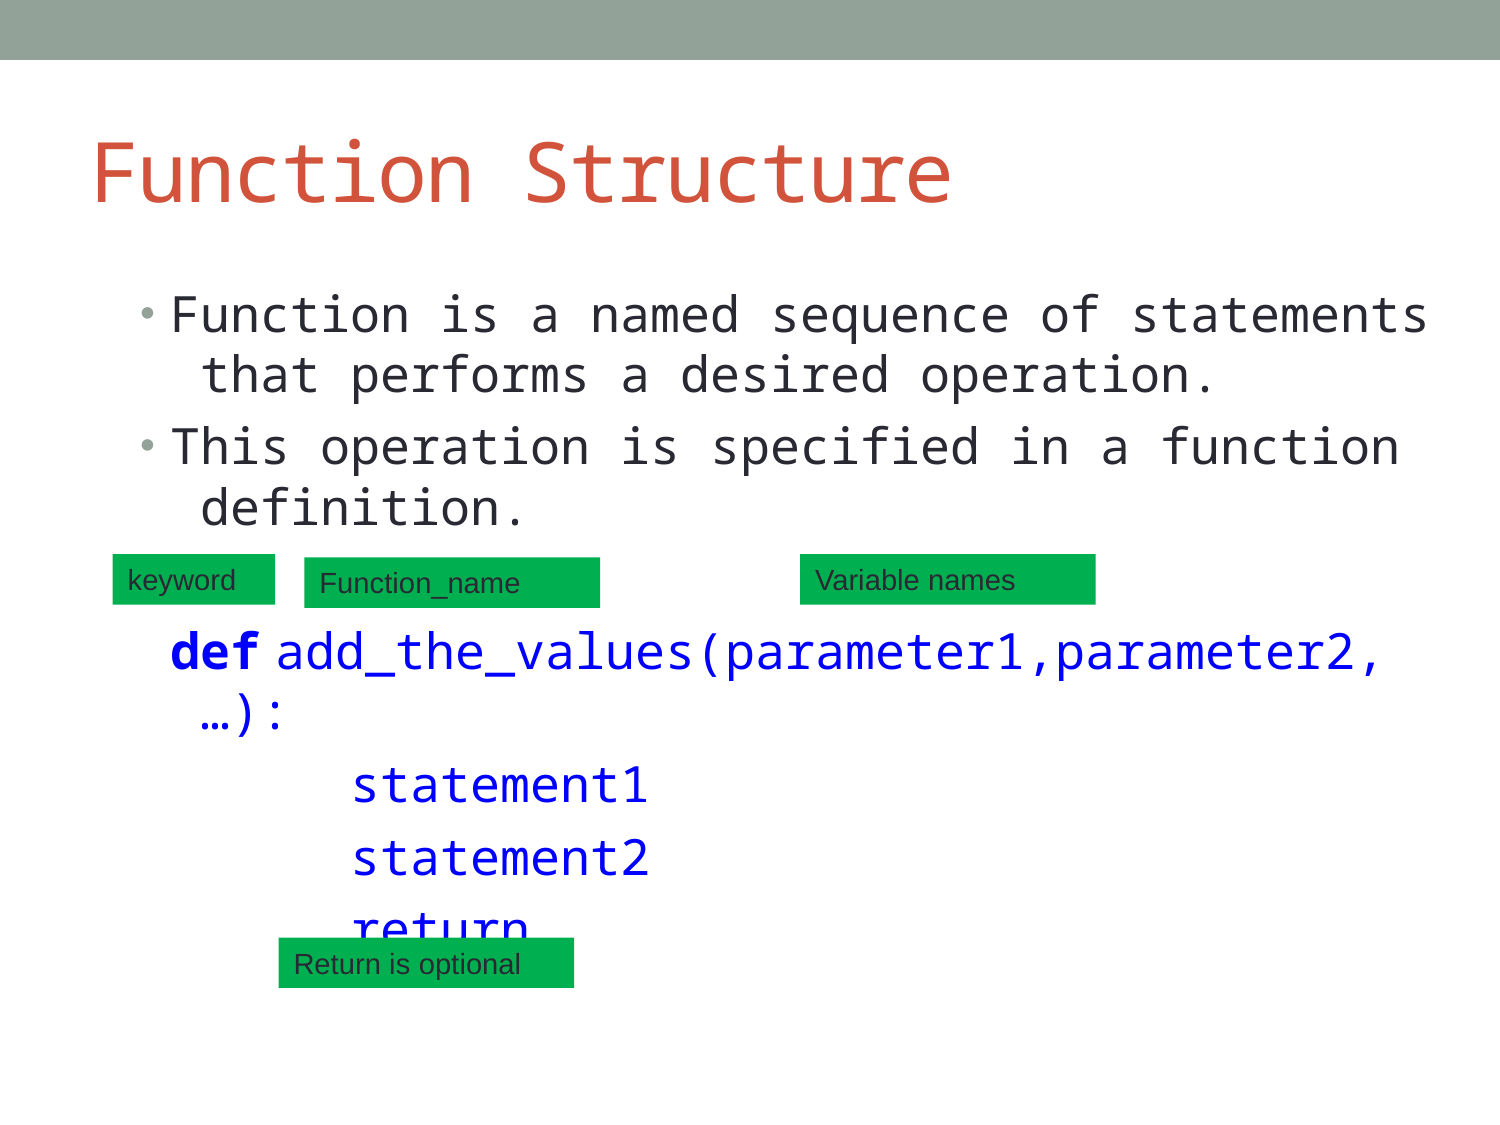

# Function Structure
Function is a named sequence of statements that performs a desired operation.
This operation is specified in a function definition.
def	add_the_values(parameter1,parameter2,…):
		statement1
		statement2
		return
keyword
Variable names
Function_name
Return is optional